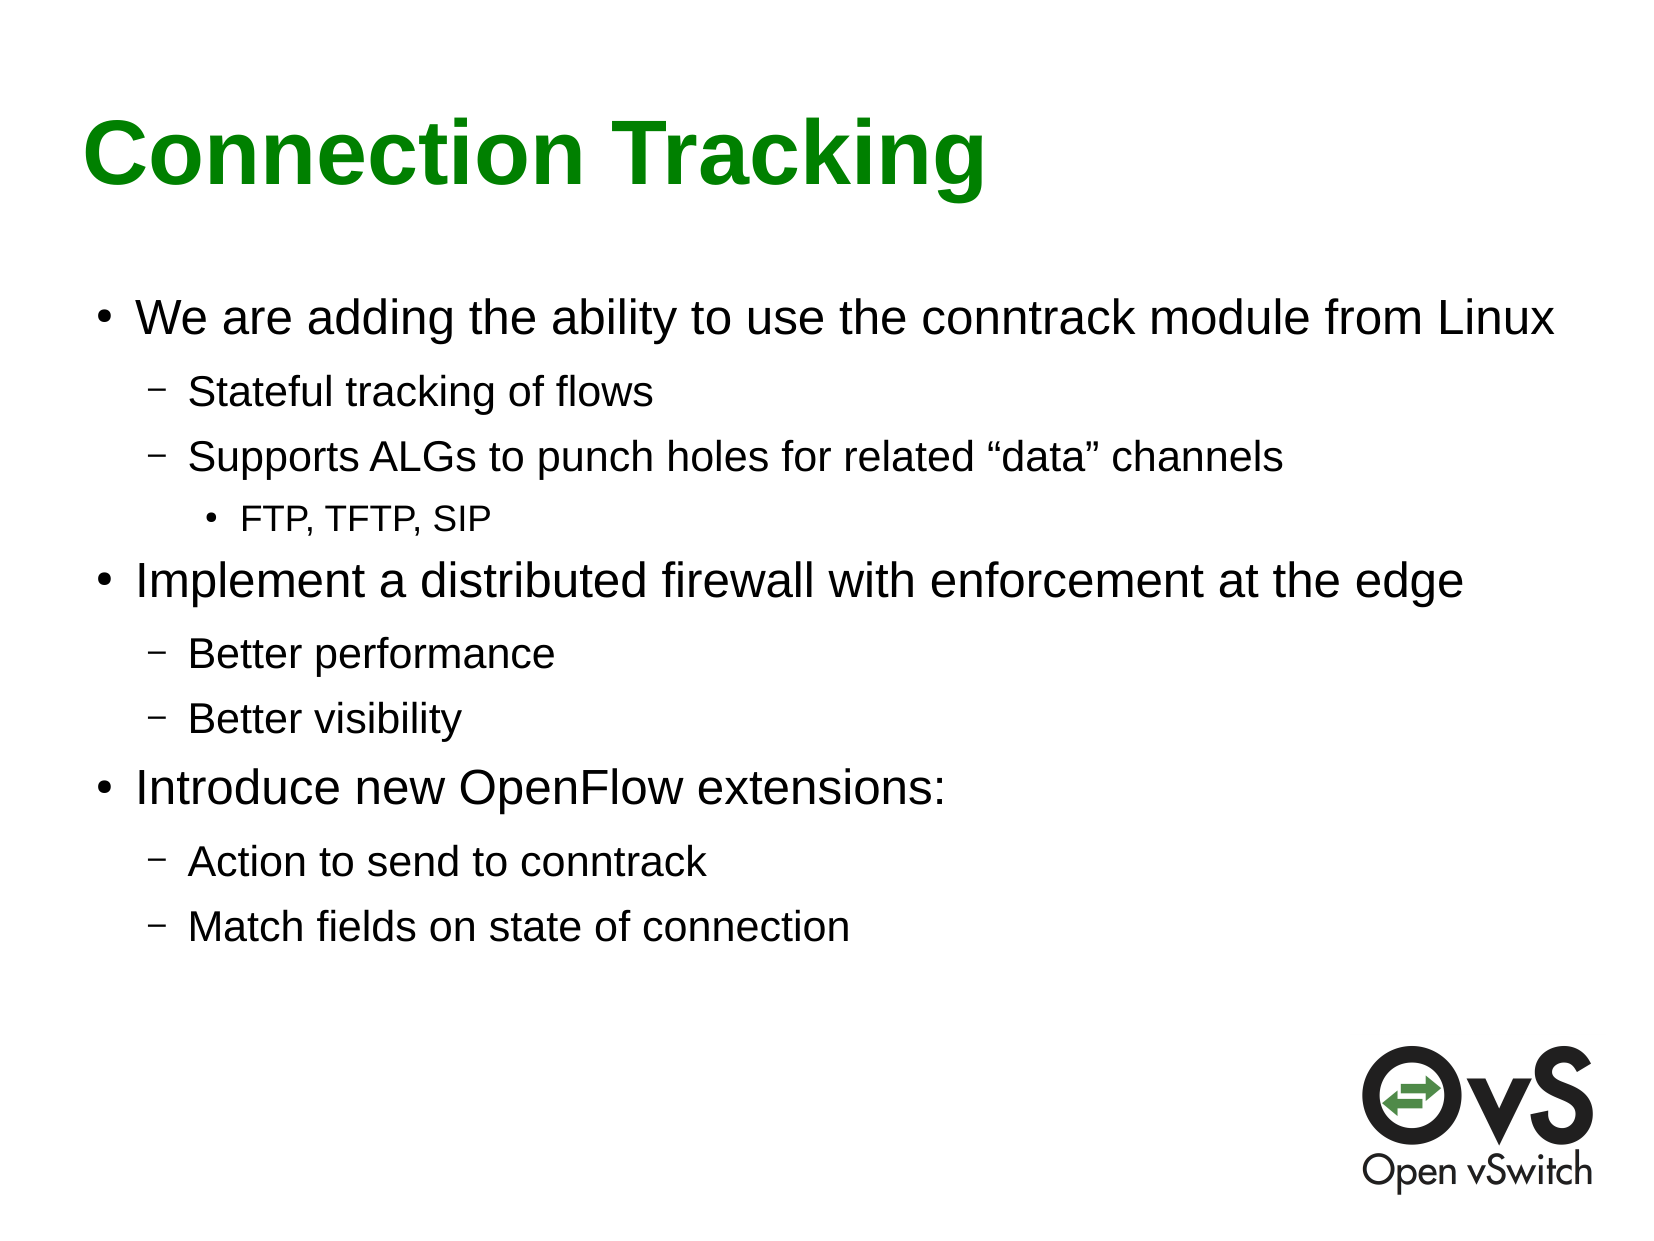

# Connection Tracking
We are adding the ability to use the conntrack module from Linux
Stateful tracking of flows
Supports ALGs to punch holes for related “data” channels
FTP, TFTP, SIP
Implement a distributed firewall with enforcement at the edge
Better performance
Better visibility
Introduce new OpenFlow extensions:
Action to send to conntrack
Match fields on state of connection